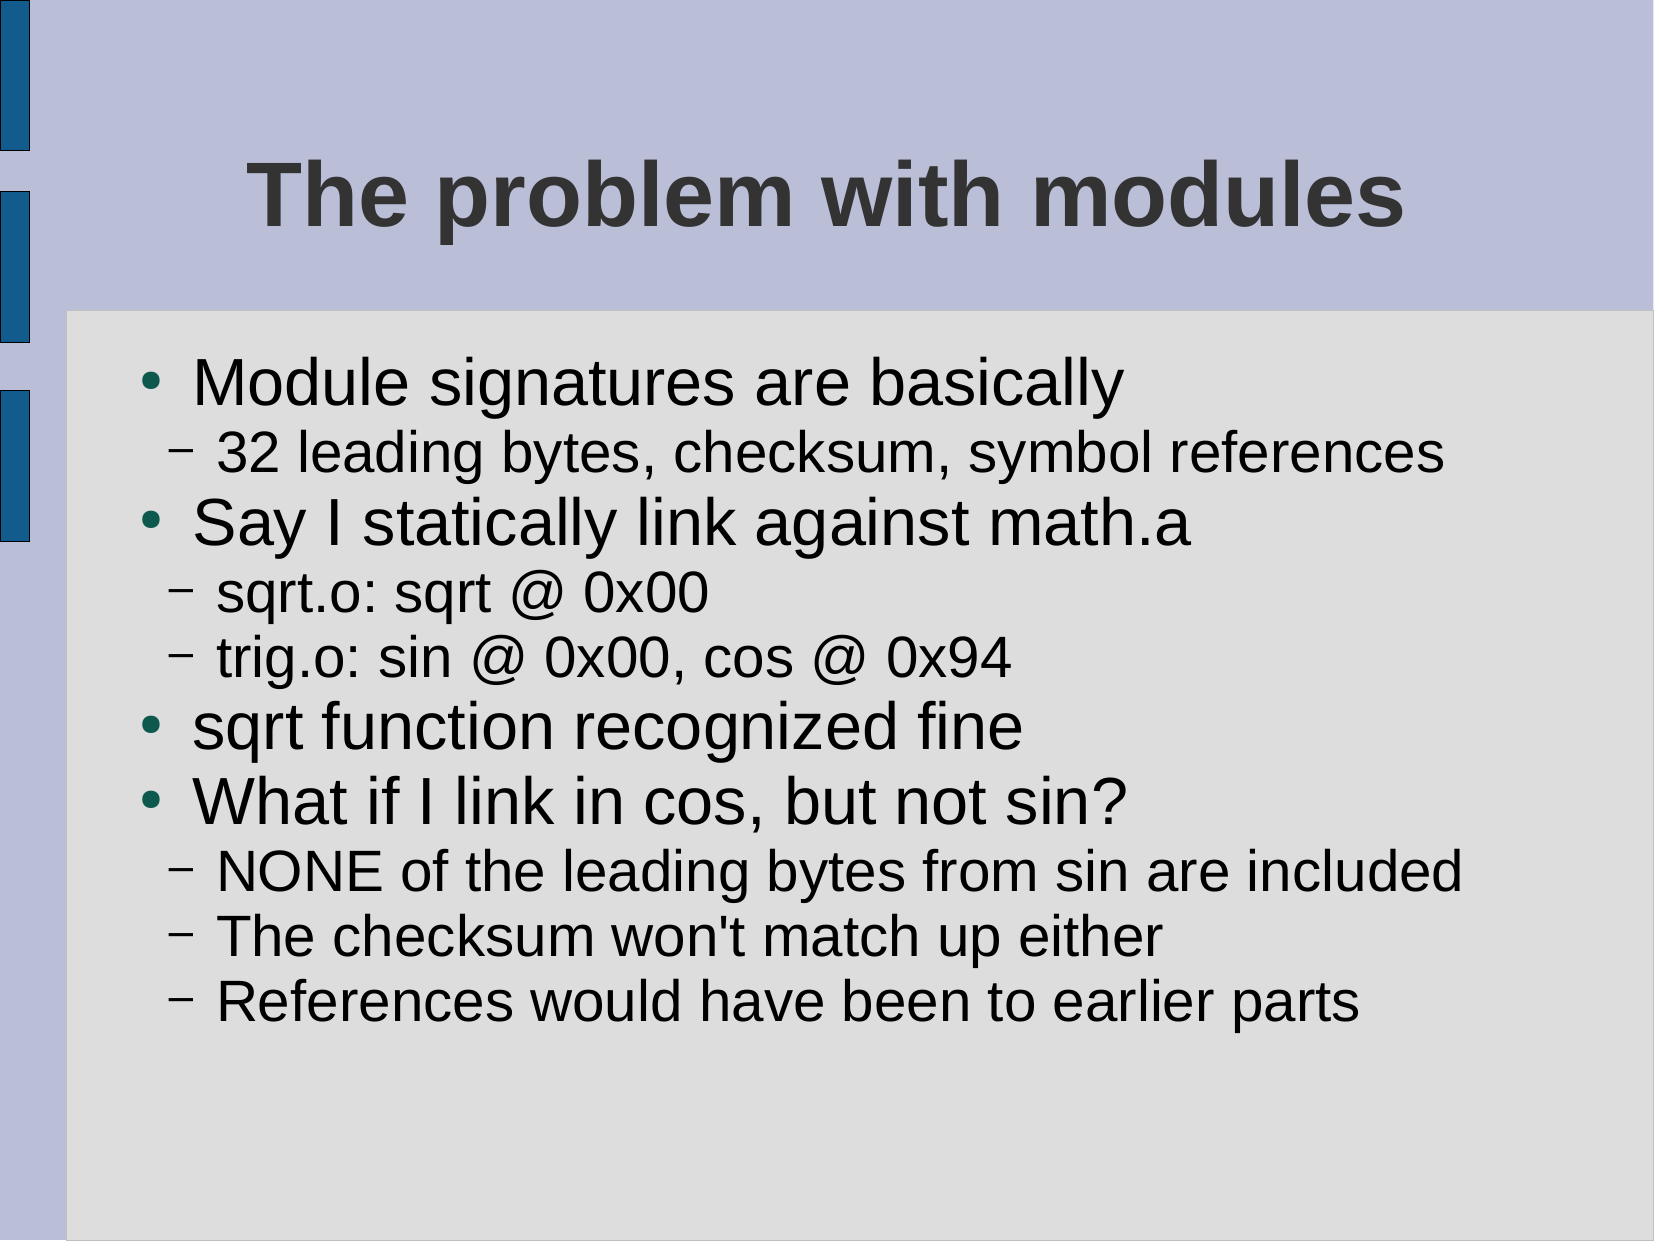

# The problem with modules
Module signatures are basically
32 leading bytes, checksum, symbol references
Say I statically link against math.a
sqrt.o: sqrt @ 0x00
trig.o: sin @ 0x00, cos @ 0x94
sqrt function recognized fine
What if I link in cos, but not sin?
NONE of the leading bytes from sin are included
The checksum won't match up either
References would have been to earlier parts